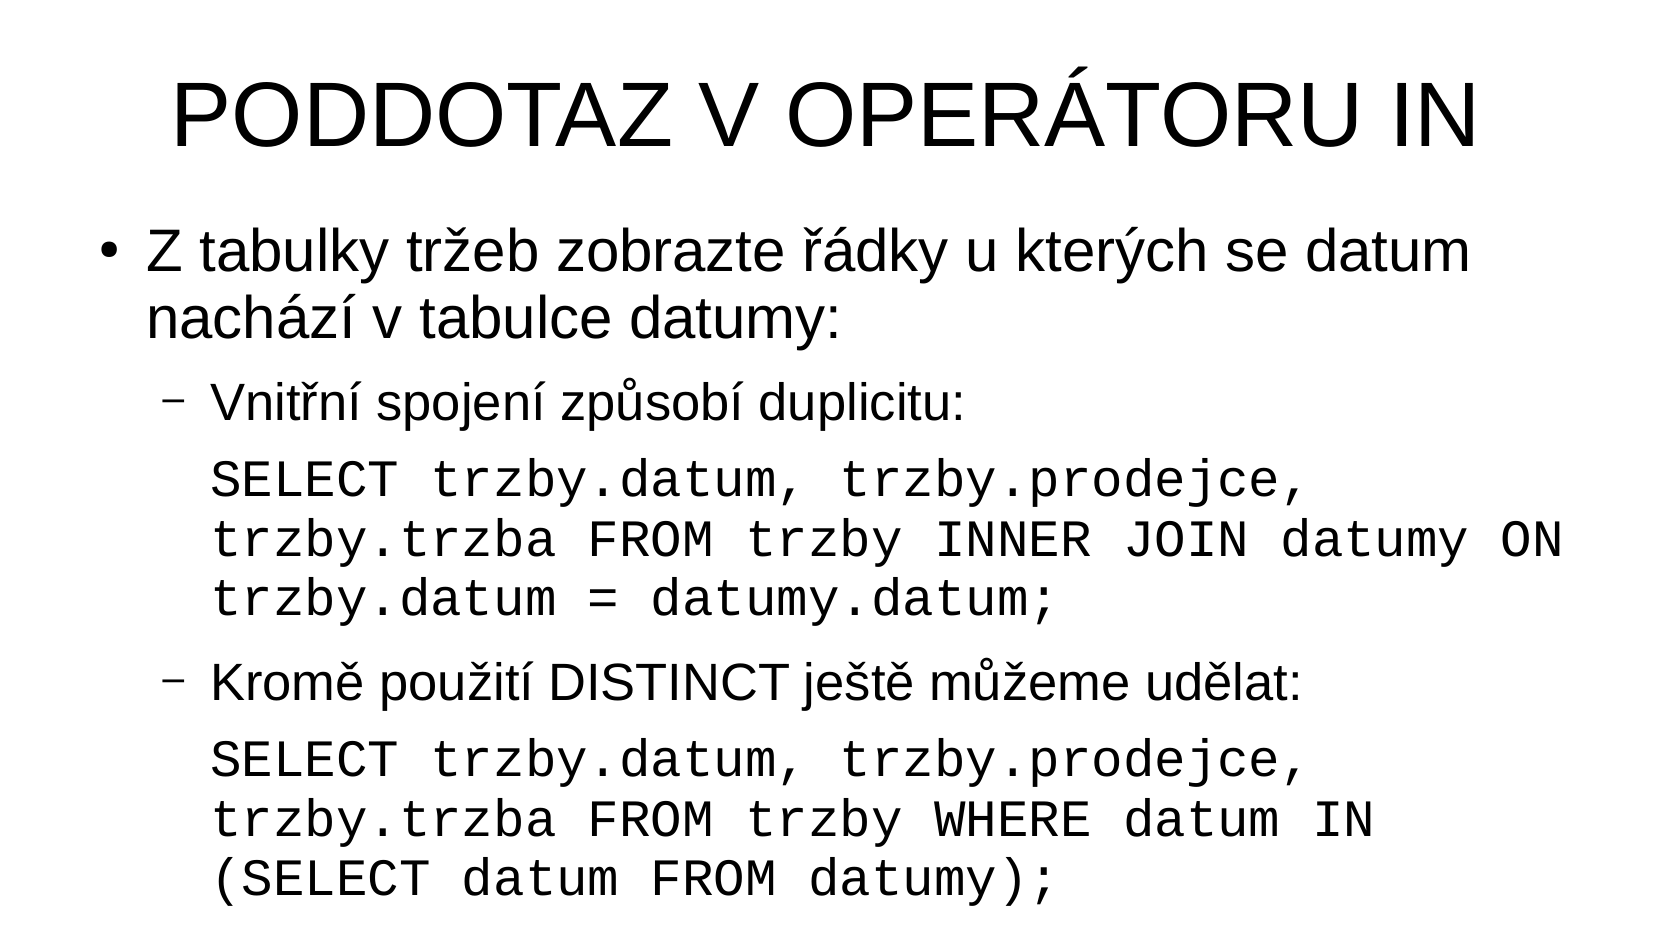

# PODDOTAZ V OPERÁTORU IN
Z tabulky tržeb zobrazte řádky u kterých se datum nachází v tabulce datumy:
Vnitřní spojení způsobí duplicitu:
SELECT trzby.datum, trzby.prodejce, trzby.trzba FROM trzby INNER JOIN datumy ON trzby.datum = datumy.datum;
Kromě použití DISTINCT ještě můžeme udělat:
SELECT trzby.datum, trzby.prodejce, trzby.trzba FROM trzby WHERE datum IN (SELECT datum FROM datumy);